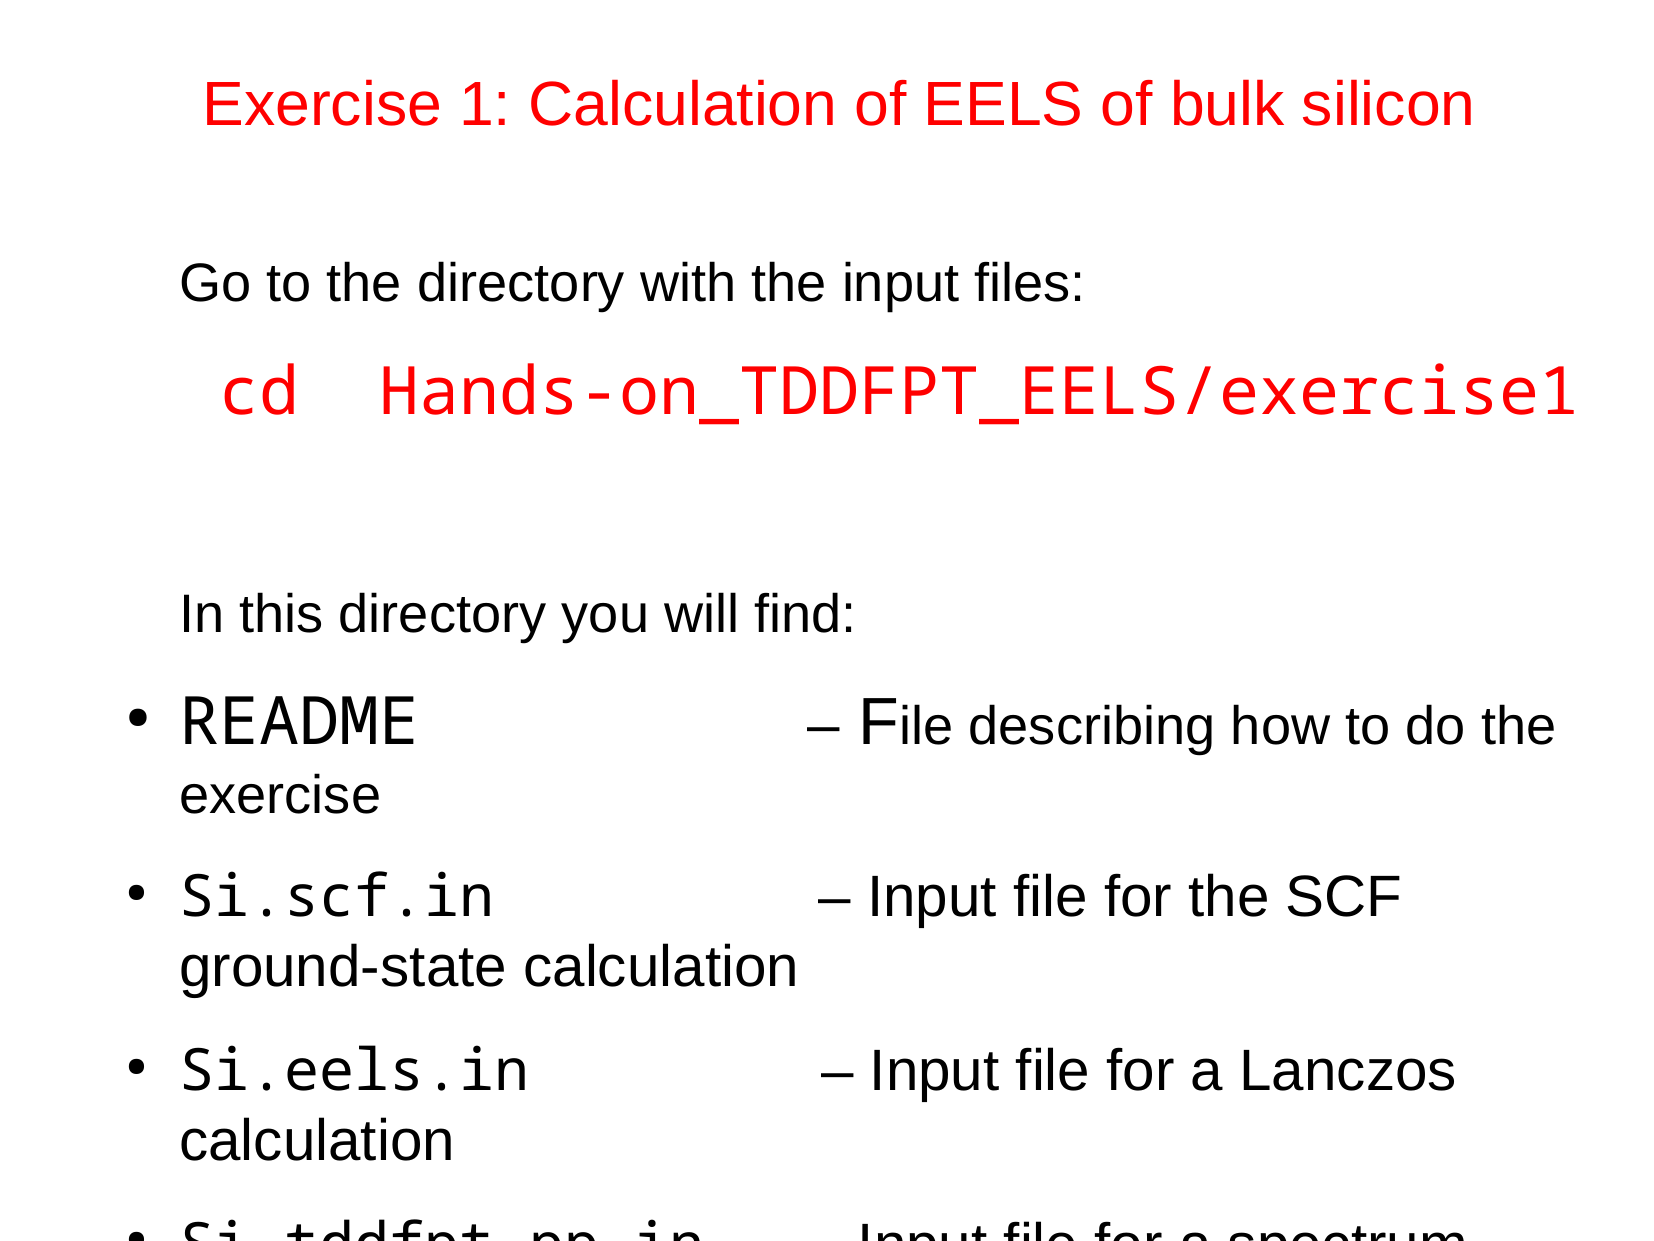

# Exercise 1: Calculation of EELS of bulk silicon
Go to the directory with the input files:
 cd Hands-on_TDDFPT_EELS/exercise1
In this directory you will find:
README – File describing how to do the exercise
Si.scf.in – Input file for the SCF ground-state calculation
Si.eels.in – Input file for a Lanczos calculation
Si.tddfpt_pp.in – Input file for a spectrum calculation
Si.pz-vbc.UPF – Pseudopotential of silicon
plot_spectrum.gnu – Script to plot spectrum using gnuplot
reference – Directory with the reference results
out – Directory for temporary files